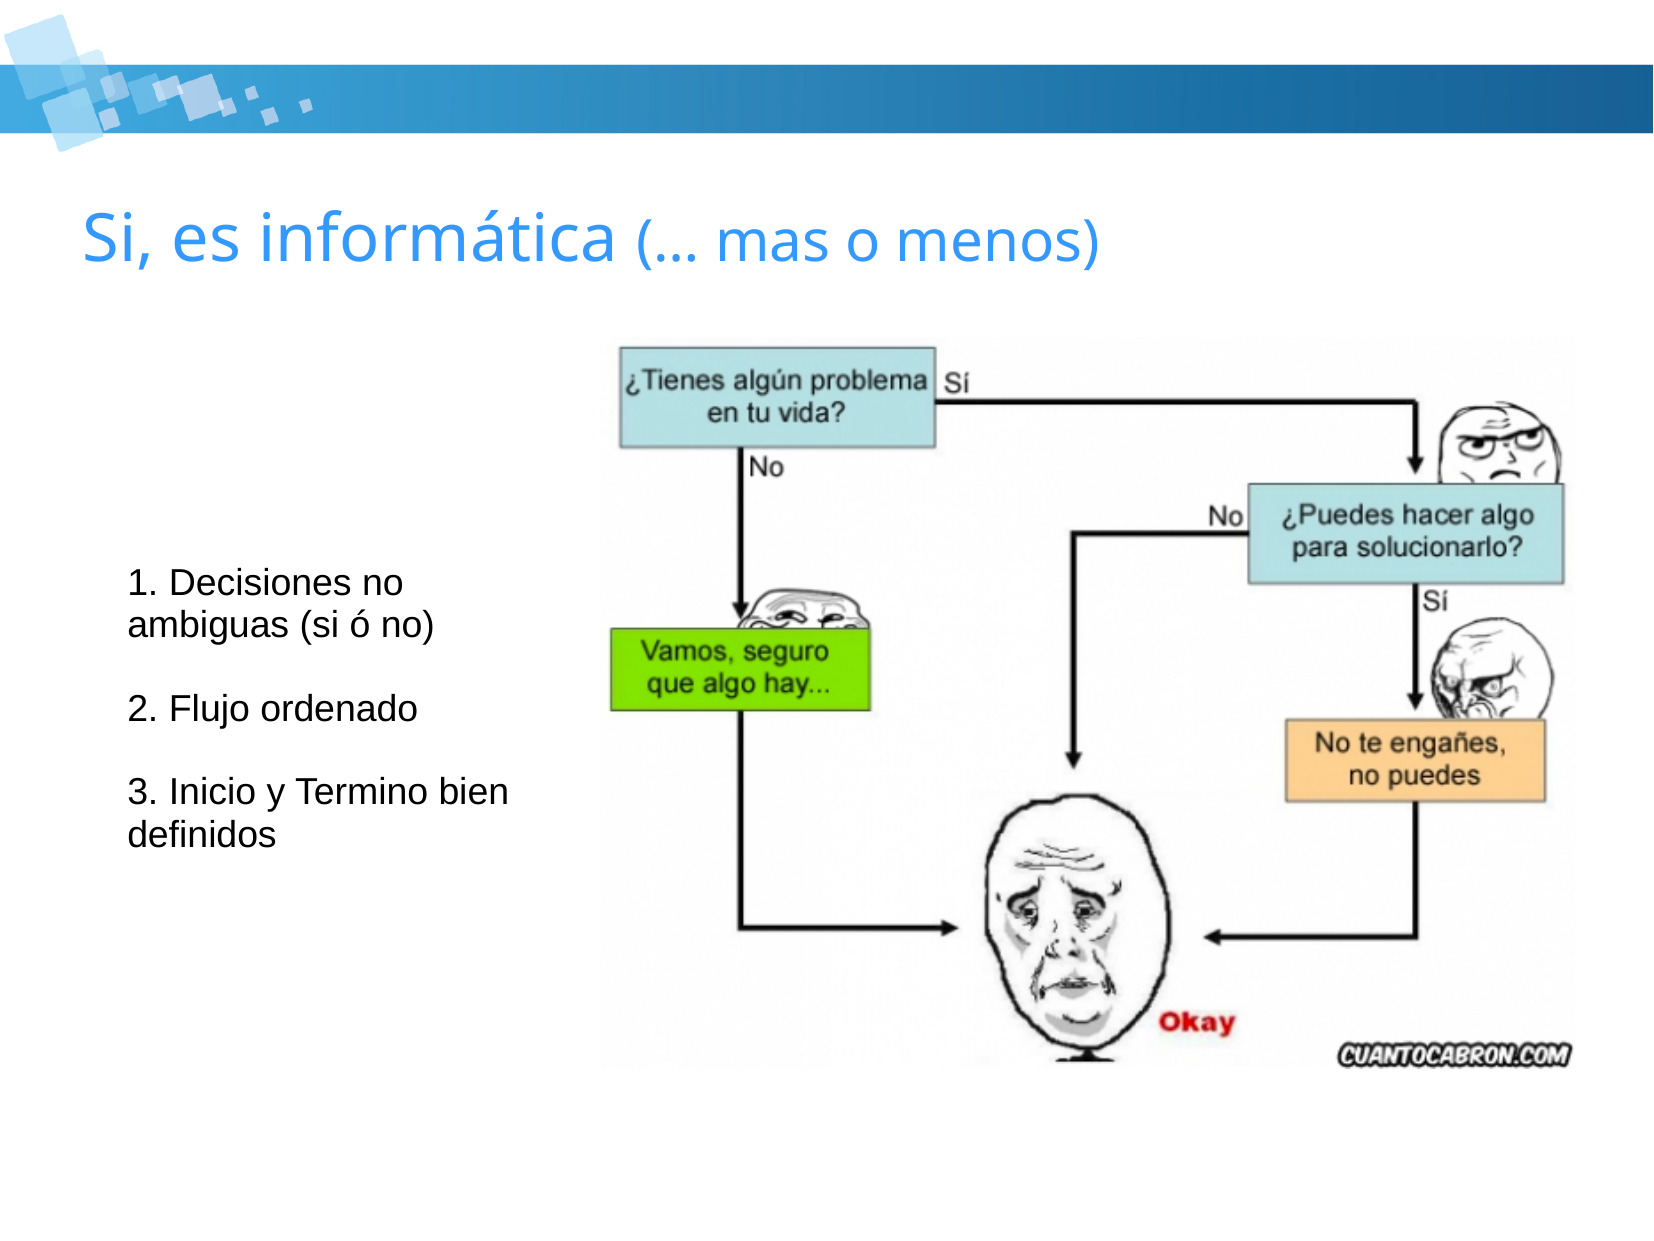

# Si, es informática (… mas o menos)
1. Decisiones no ambiguas (si ó no)
2. Flujo ordenado
3. Inicio y Termino bien definidos